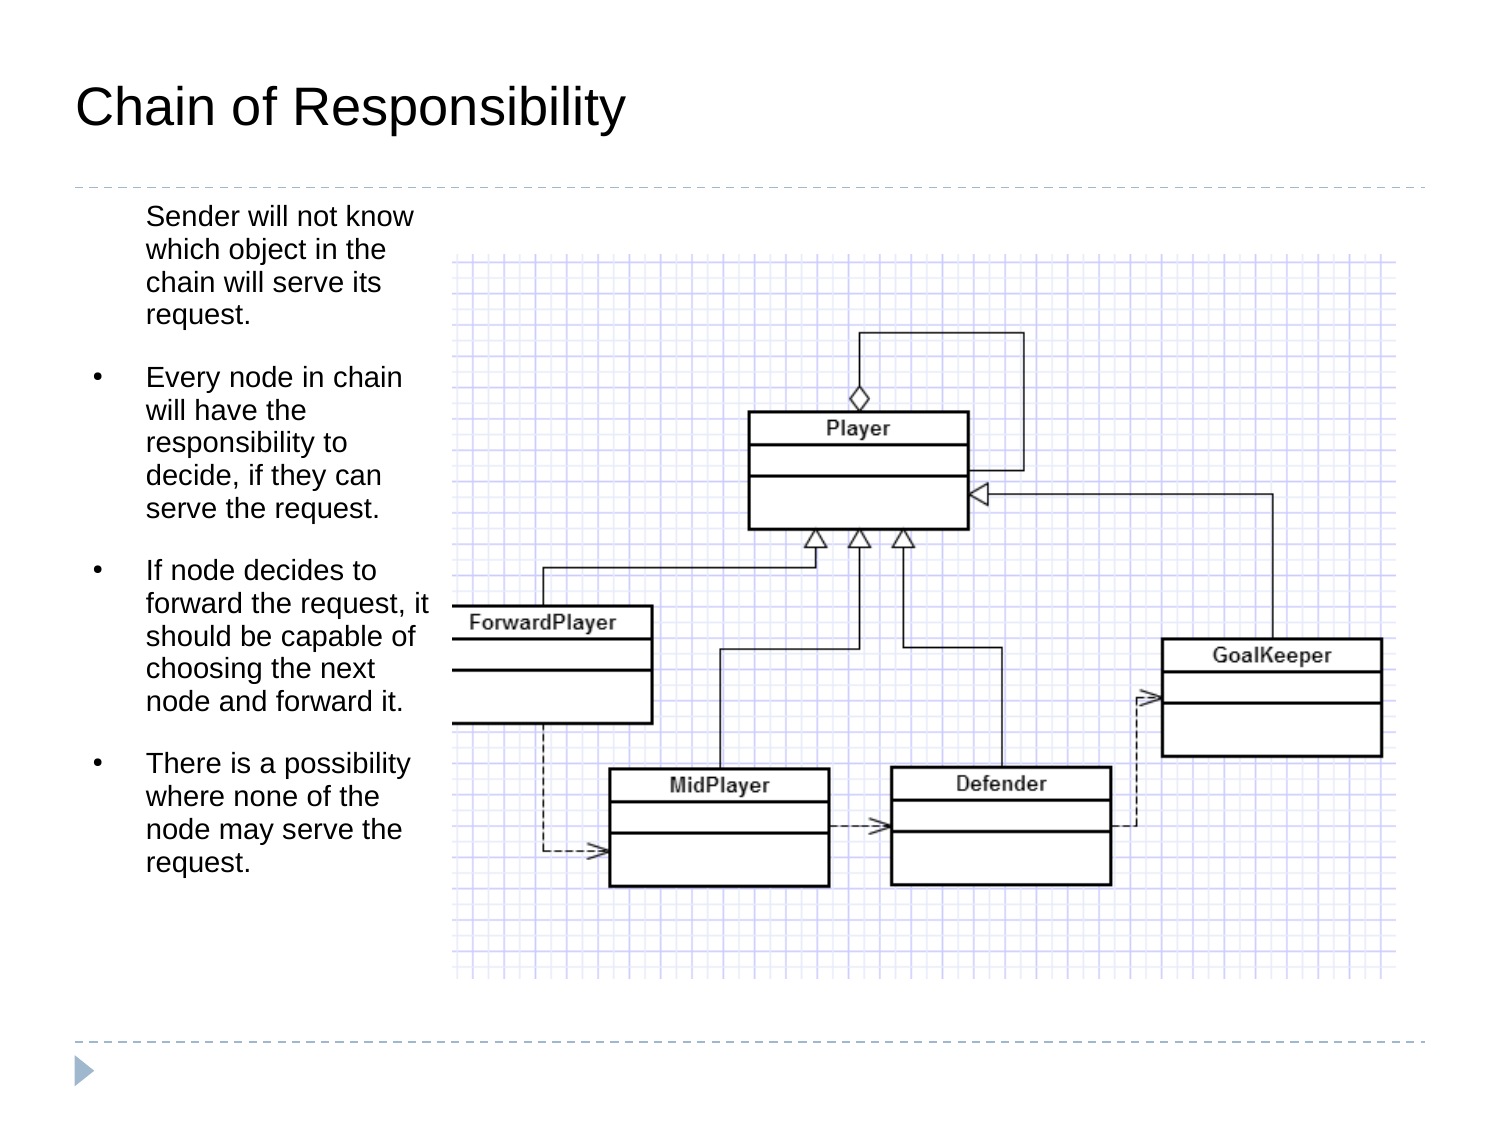

# Chain of Responsibility
Sender will not know which object in the chain will serve its request.
Every node in chain will have the responsibility to decide, if they can serve the request.
If node decides to forward the request, it should be capable of choosing the next node and forward it.
There is a possibility where none of the node may serve the request.